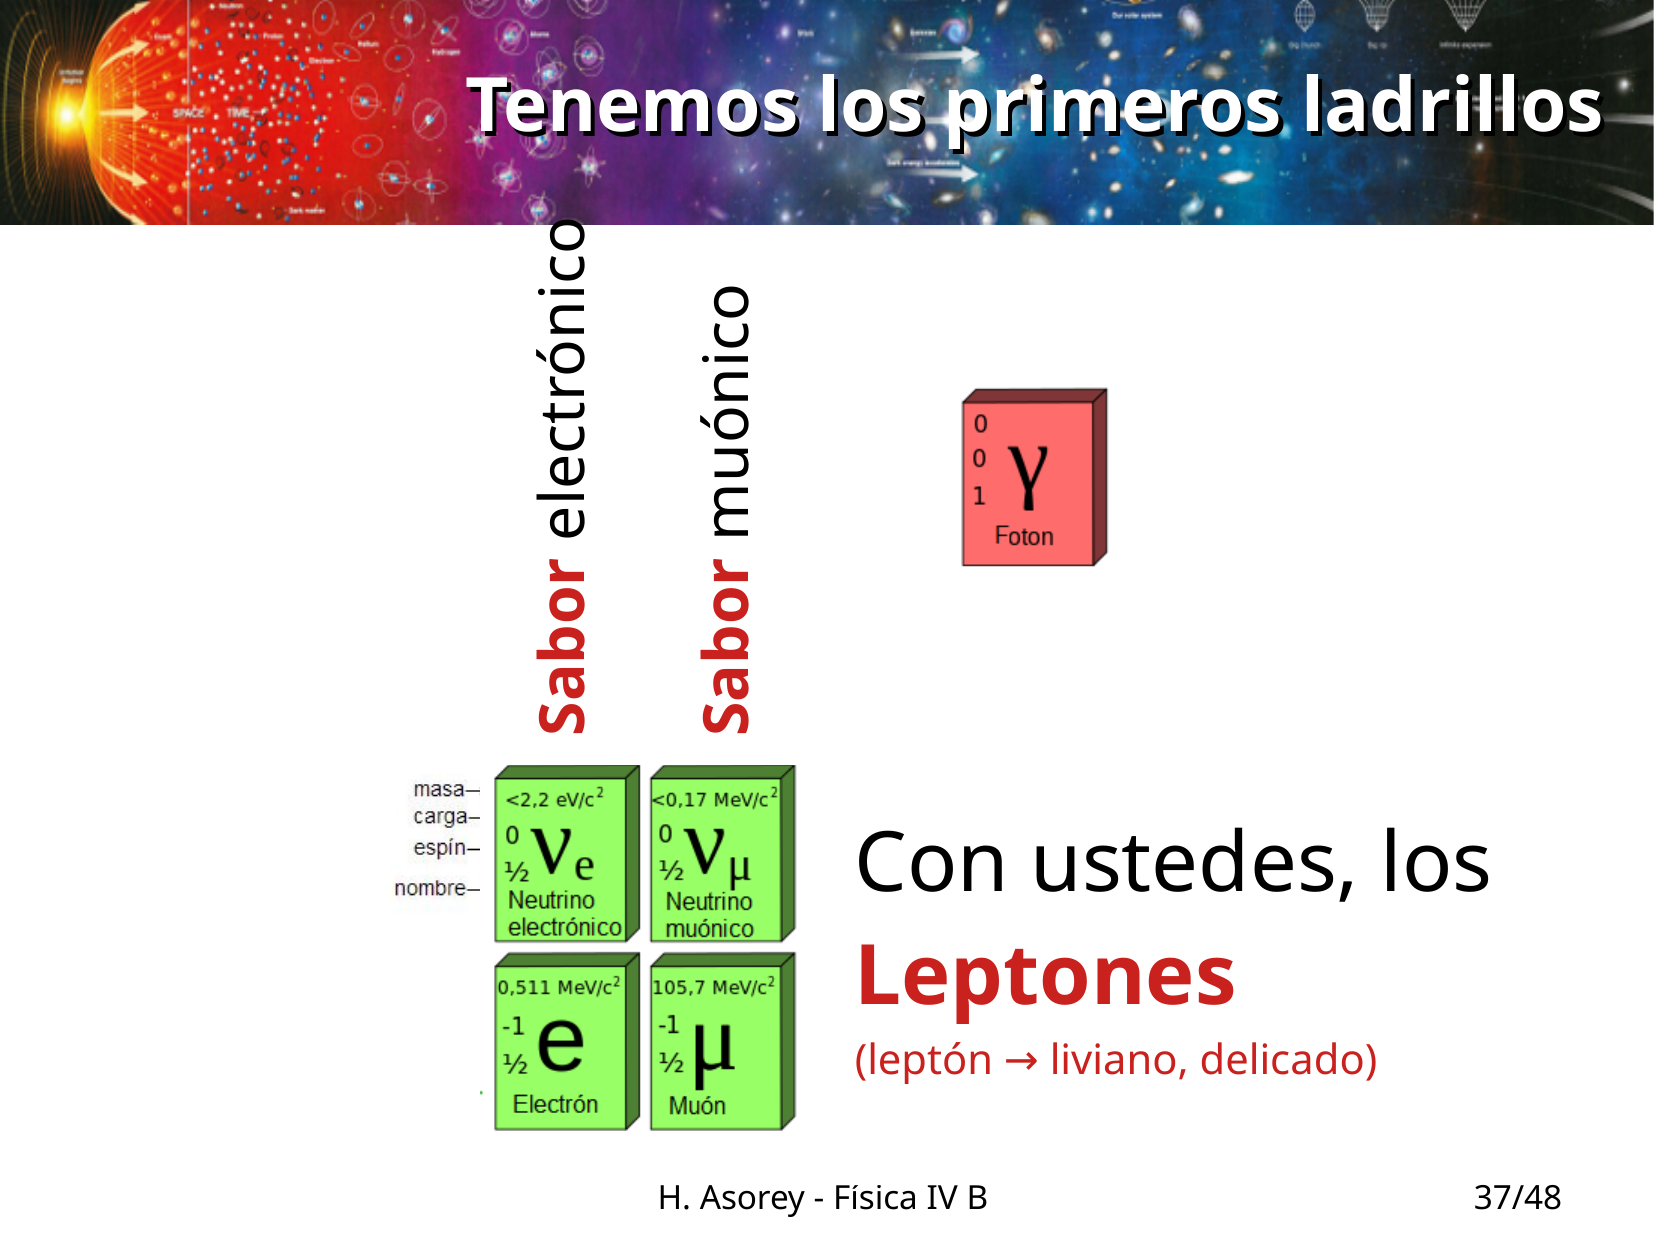

# Tenemos los primeros ladrillos
Sabor electrónico
Sabor muónico
Con ustedes, los
Leptones
(leptón → liviano, delicado)
H. Asorey - Física IV B
37